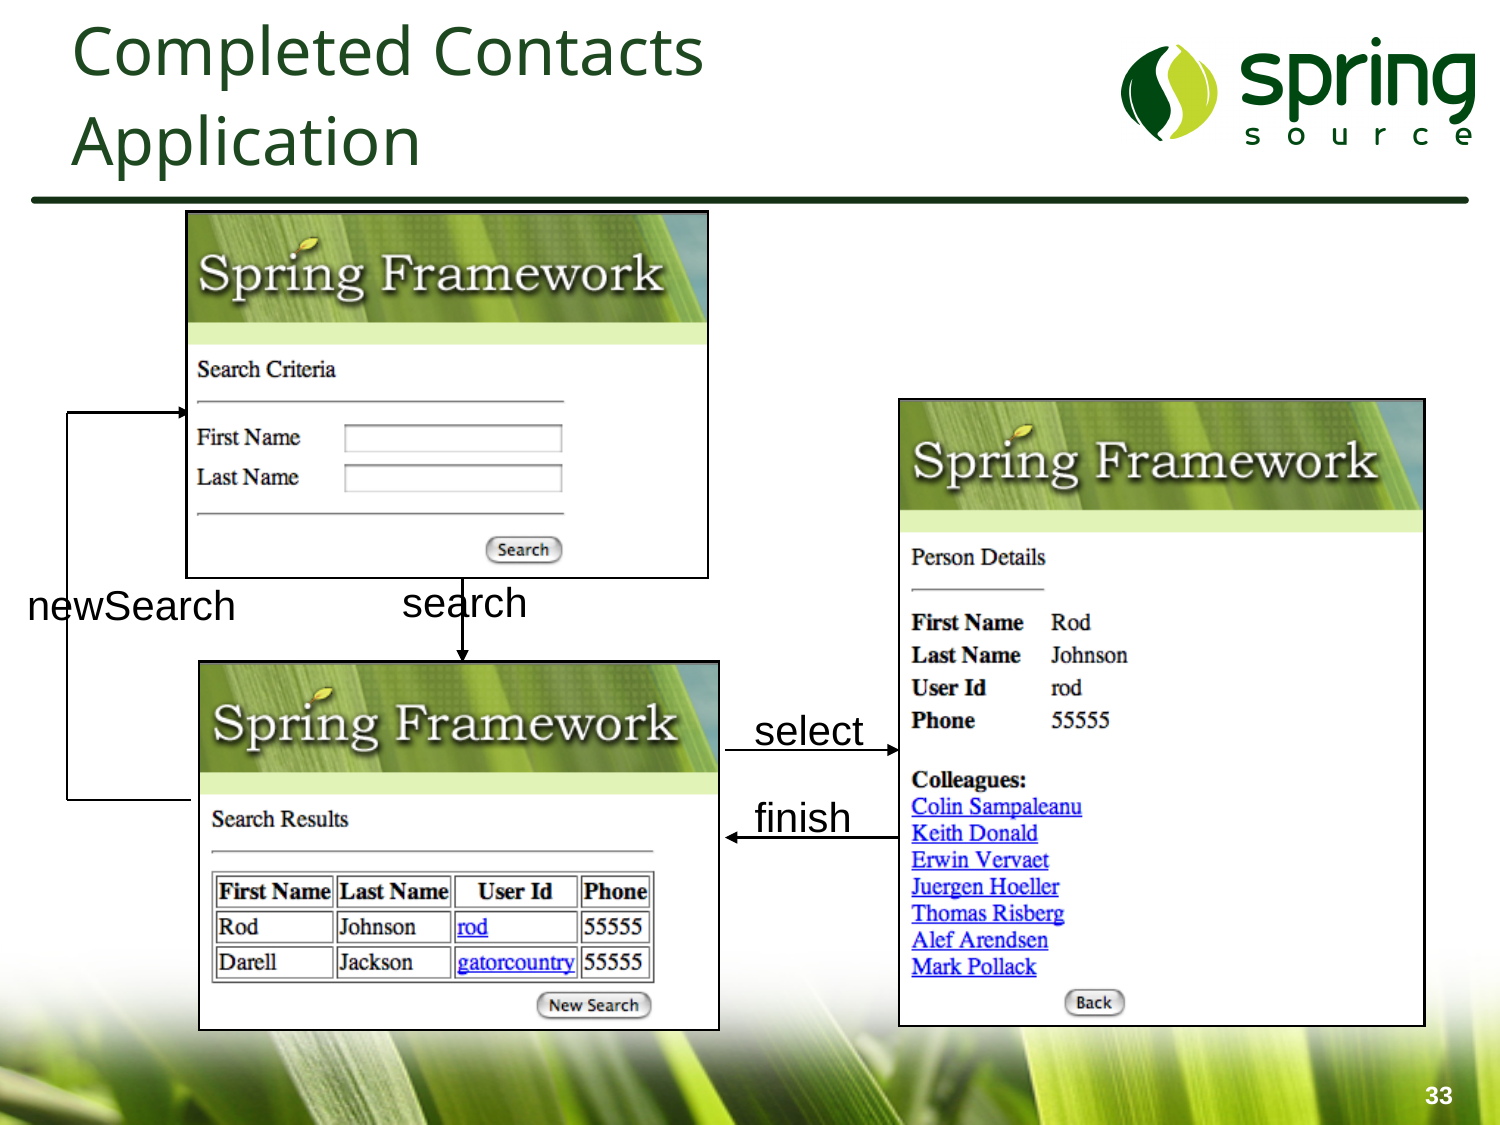

# Completed Contacts Application
newSearch
search
select
finish